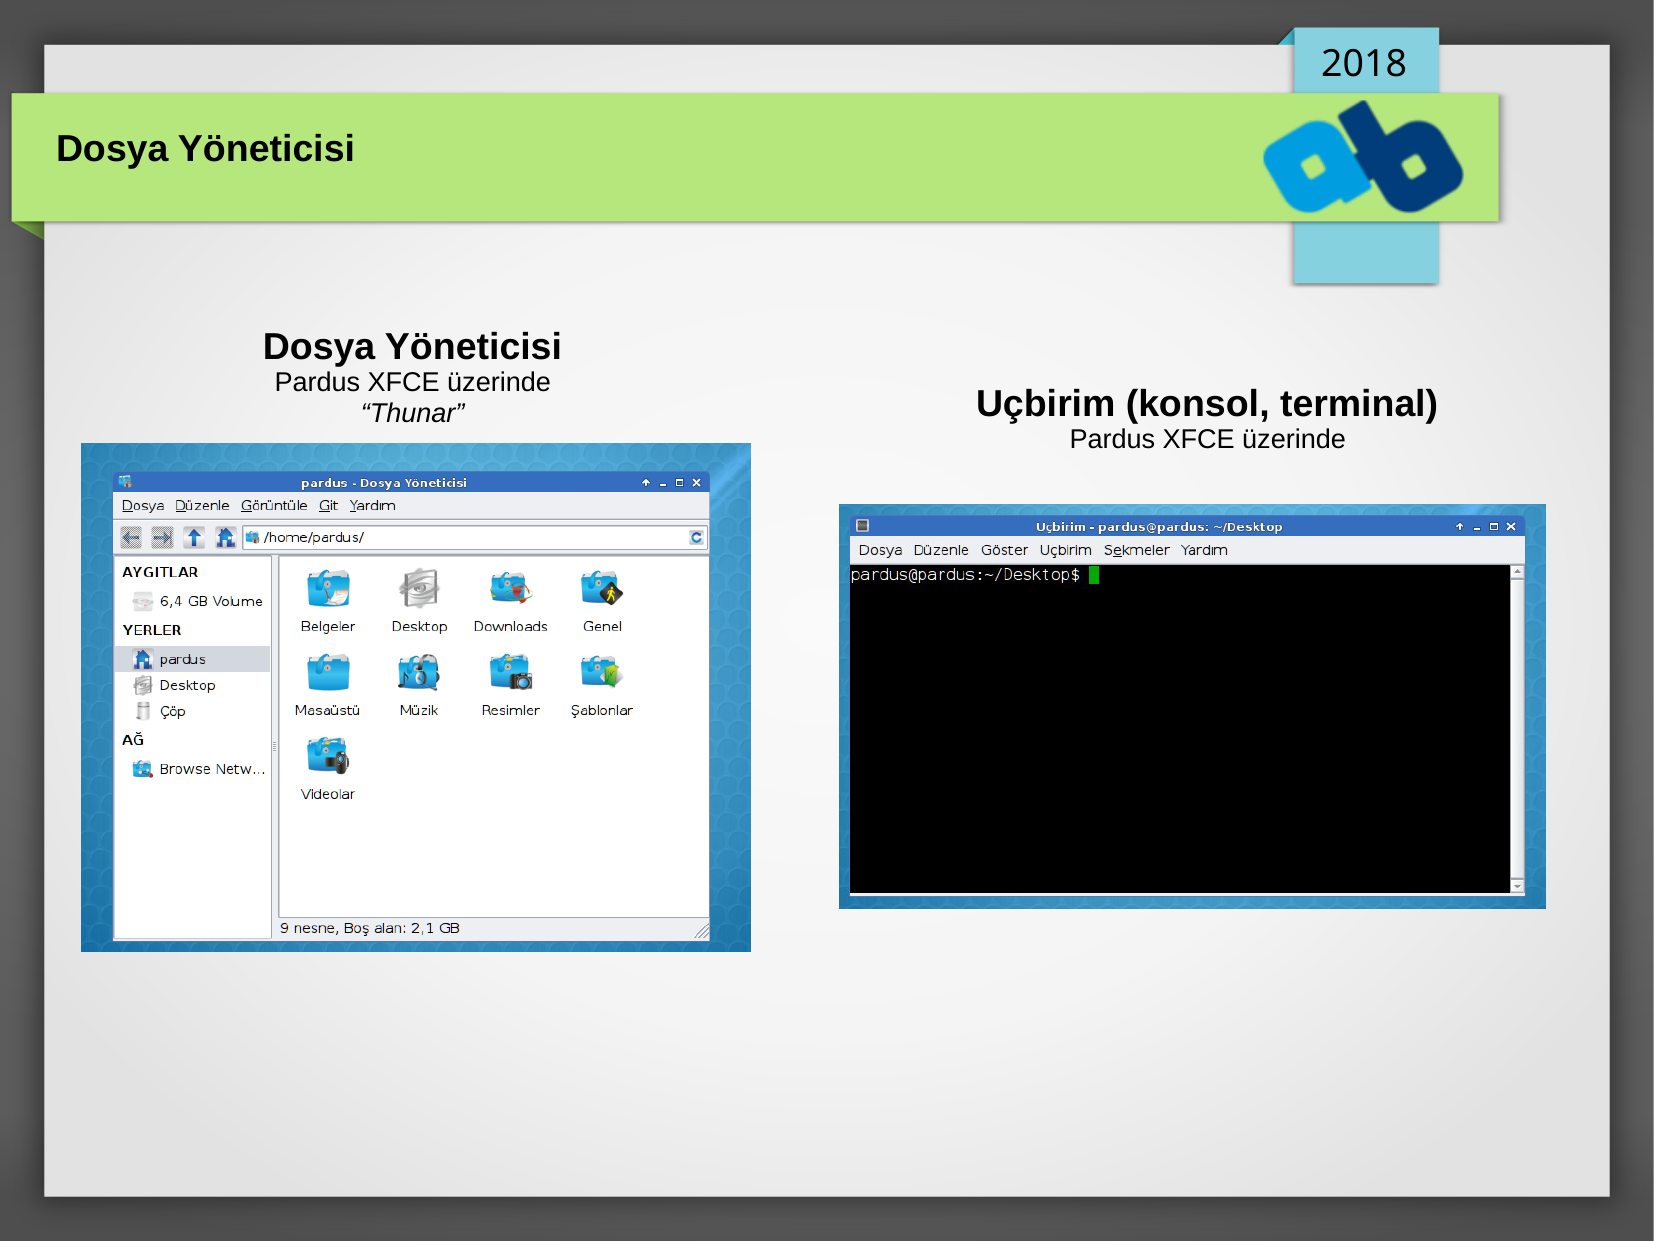

2018
Dosya Yöneticisi
Dosya Yöneticisi
Pardus XFCE üzerinde
“Thunar”
Uçbirim (konsol, terminal)
Pardus XFCE üzerinde